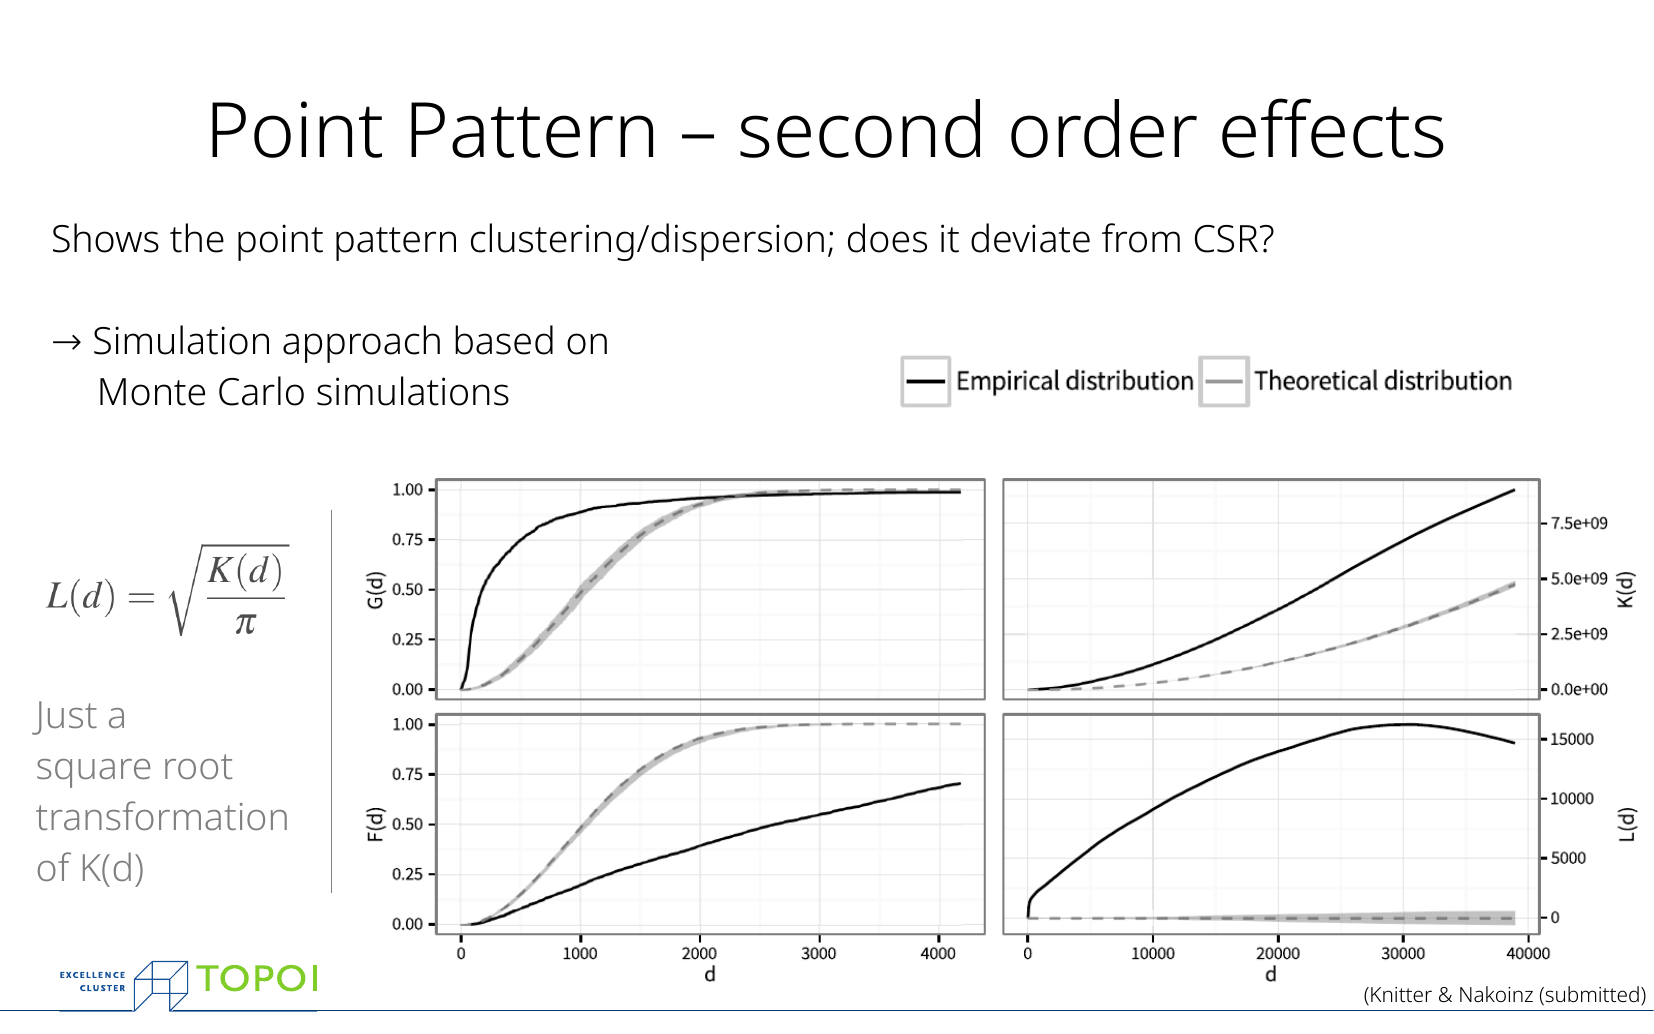

# Point Pattern – second order effects
Shows the point pattern clustering/dispersion; does it deviate from CSR?
→ Simulation approach based on
	Monte Carlo simulations
Just a
square root transformation of K(d)
(Knitter & Nakoinz (submitted)